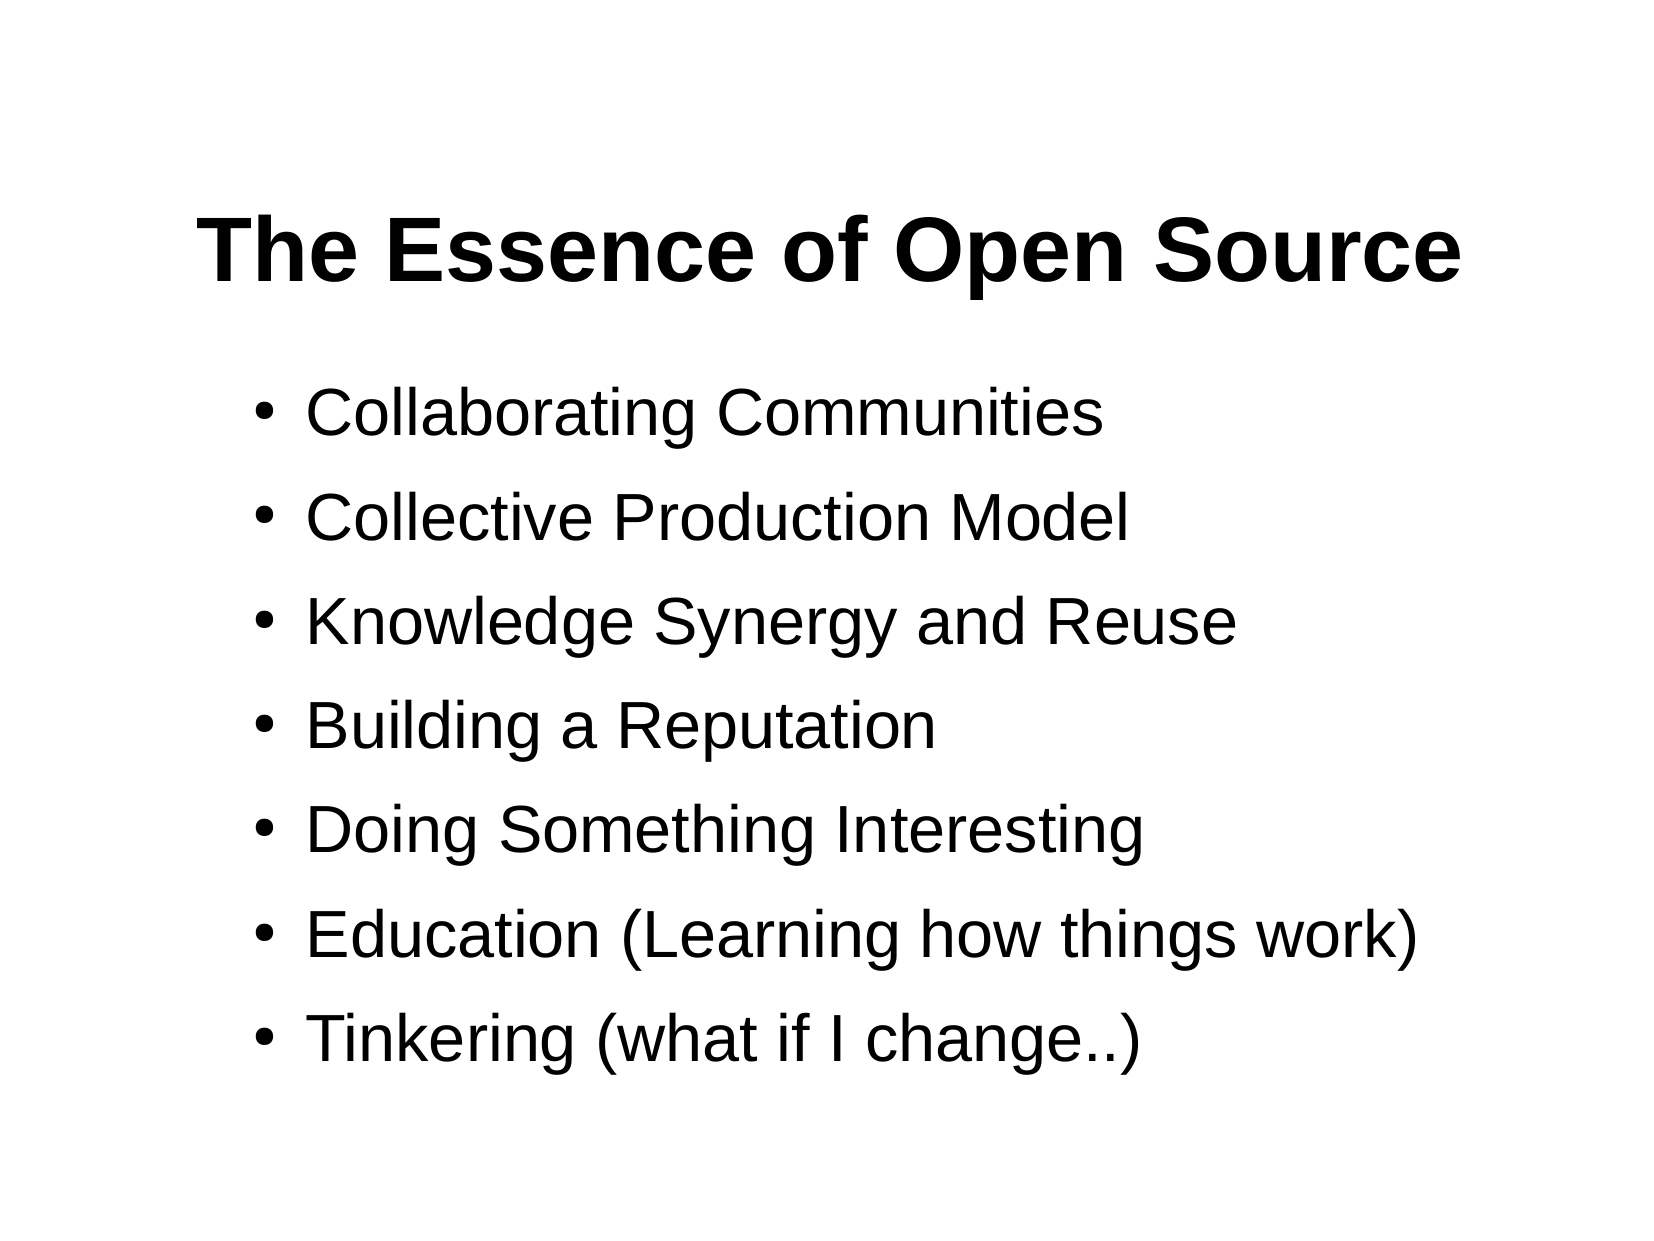

# The Essence of Open Source
Collaborating Communities
Collective Production Model
Knowledge Synergy and Reuse
Building a Reputation
Doing Something Interesting
Education (Learning how things work)
Tinkering (what if I change..)